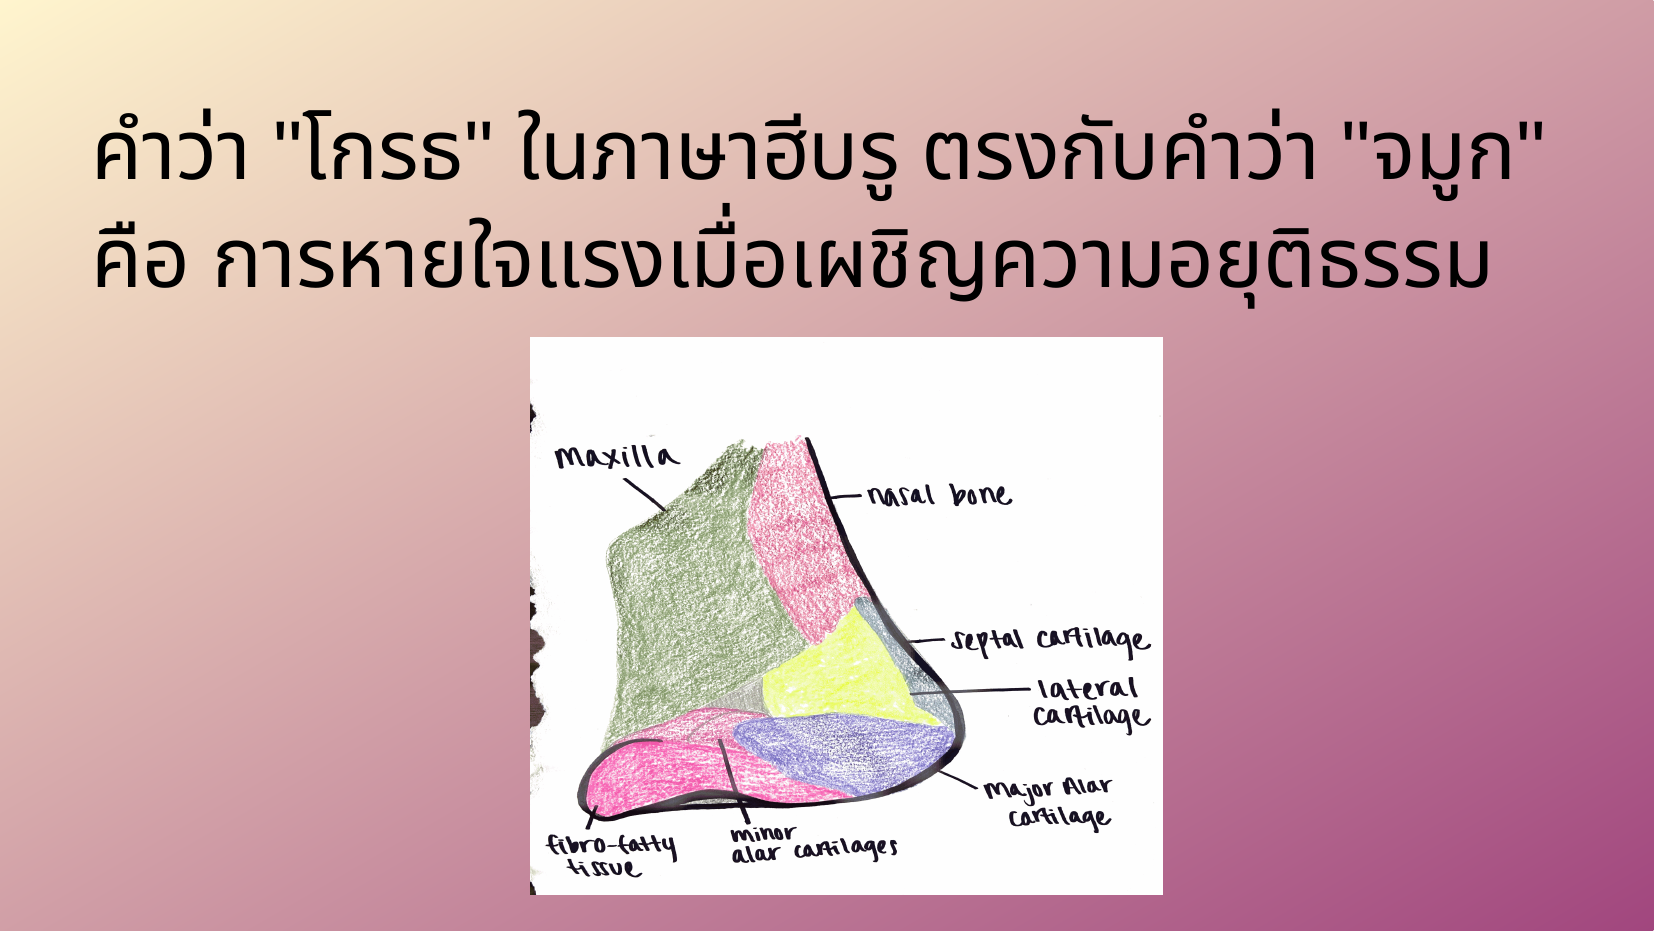

คำว่า "โกรธ" ในภาษาฮีบรู ตรงกับคำว่า "จมูก"
คือ การหายใจแรงเมื่อเผชิญความอยุติธรรม